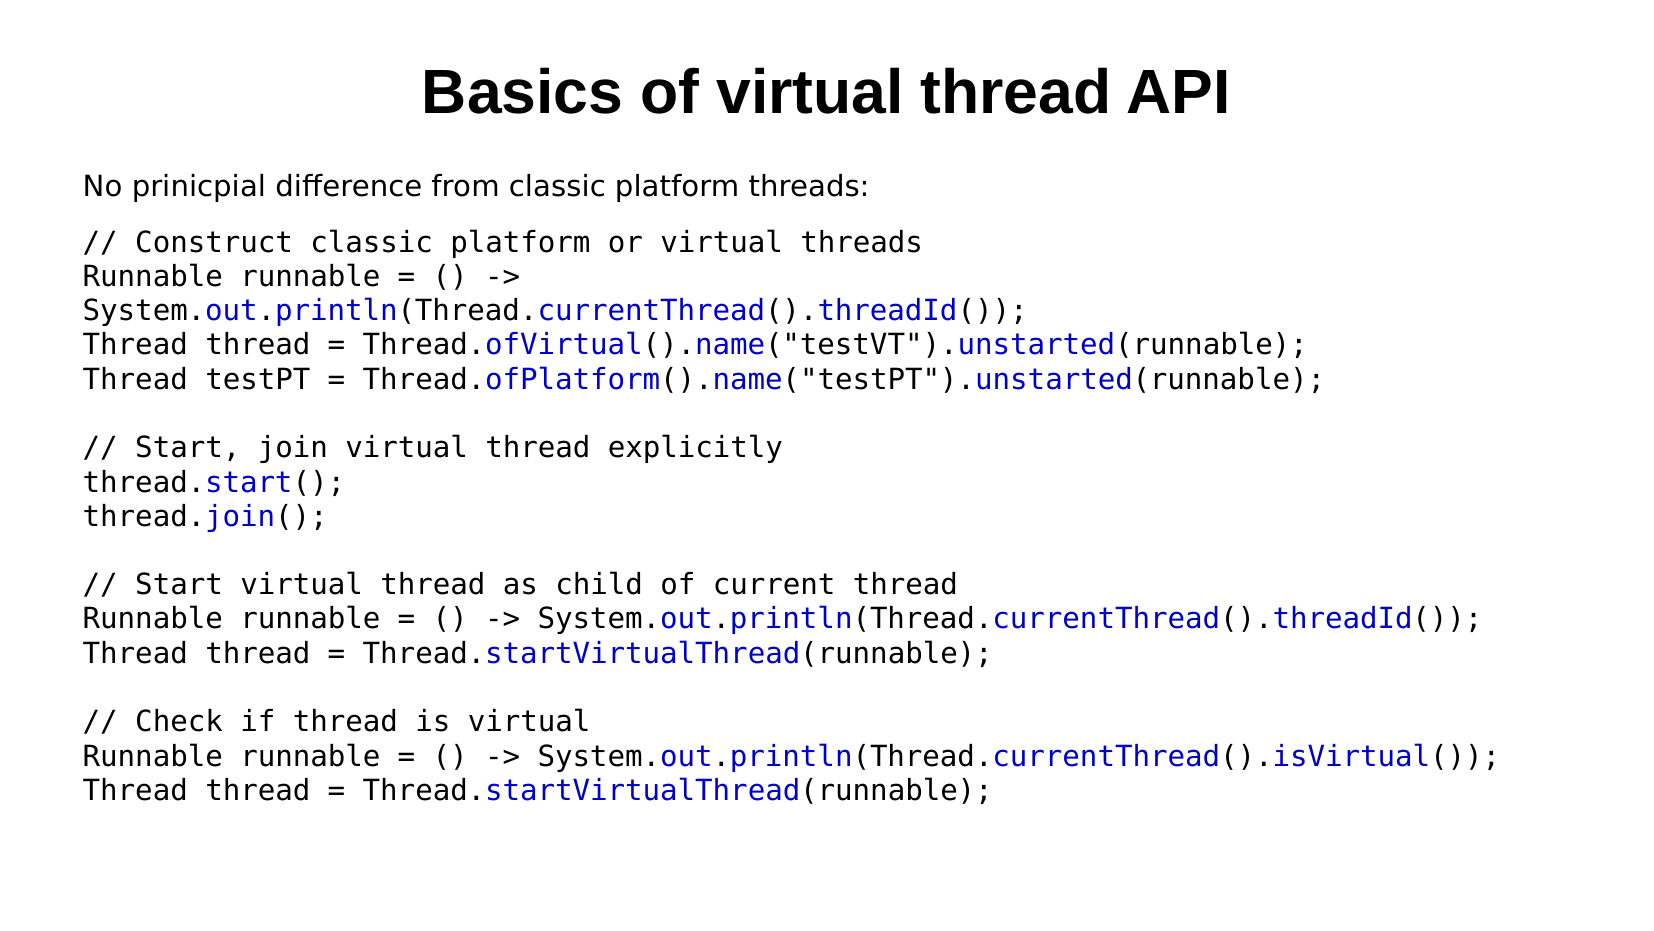

# Basics of virtual thread API
No prinicpial difference from classic platform threads:
// Construct classic platform or virtual threads
Runnable runnable = () ->
System.out.println(Thread.currentThread().threadId());
Thread thread = Thread.ofVirtual().name("testVT").unstarted(runnable);
Thread testPT = Thread.ofPlatform().name("testPT").unstarted(runnable);
// Start, join virtual thread explicitly
thread.start();
thread.join();
// Start virtual thread as child of current thread
Runnable runnable = () -> System.out.println(Thread.currentThread().threadId());
Thread thread = Thread.startVirtualThread(runnable);
// Check if thread is virtual
Runnable runnable = () -> System.out.println(Thread.currentThread().isVirtual());
Thread thread = Thread.startVirtualThread(runnable);